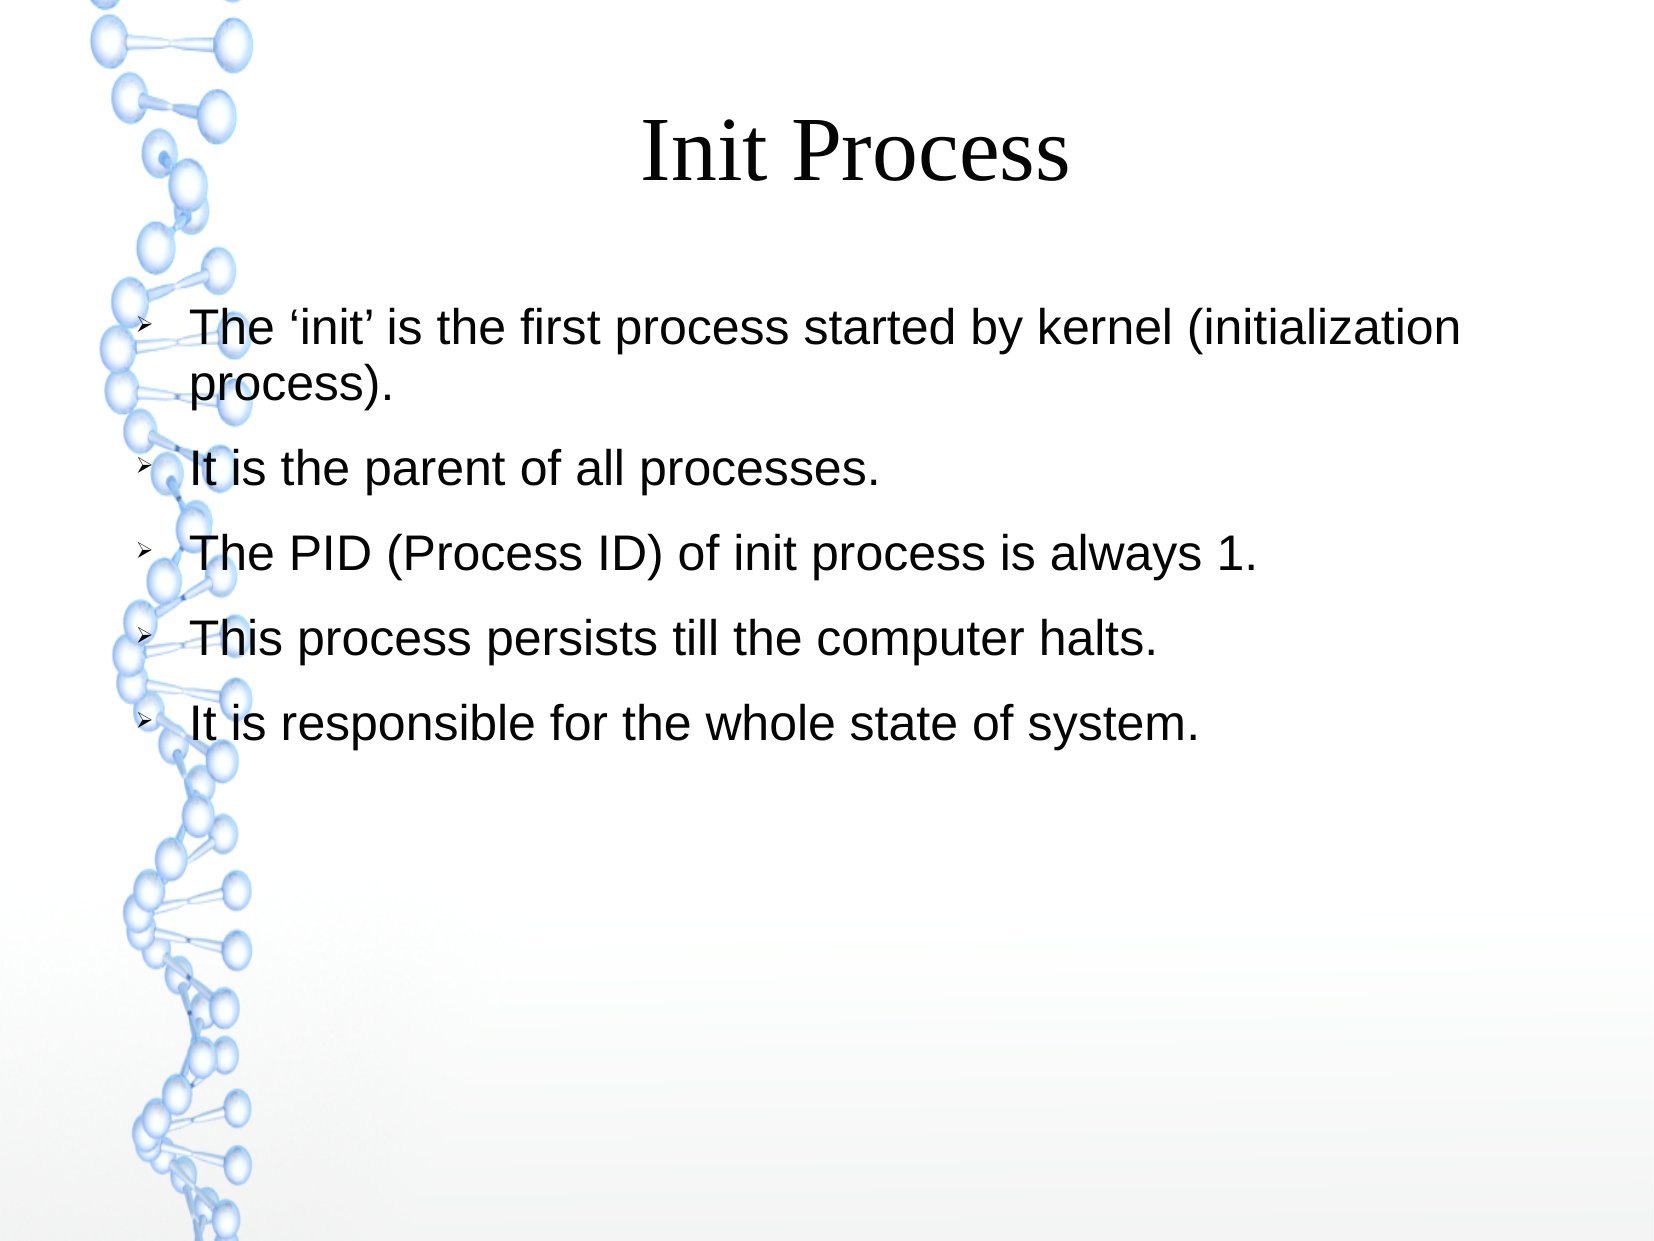

# Init Process
The ‘init’ is the first process started by kernel (initialization process).
It is the parent of all processes.
The PID (Process ID) of init process is always 1.
This process persists till the computer halts.
It is responsible for the whole state of system.